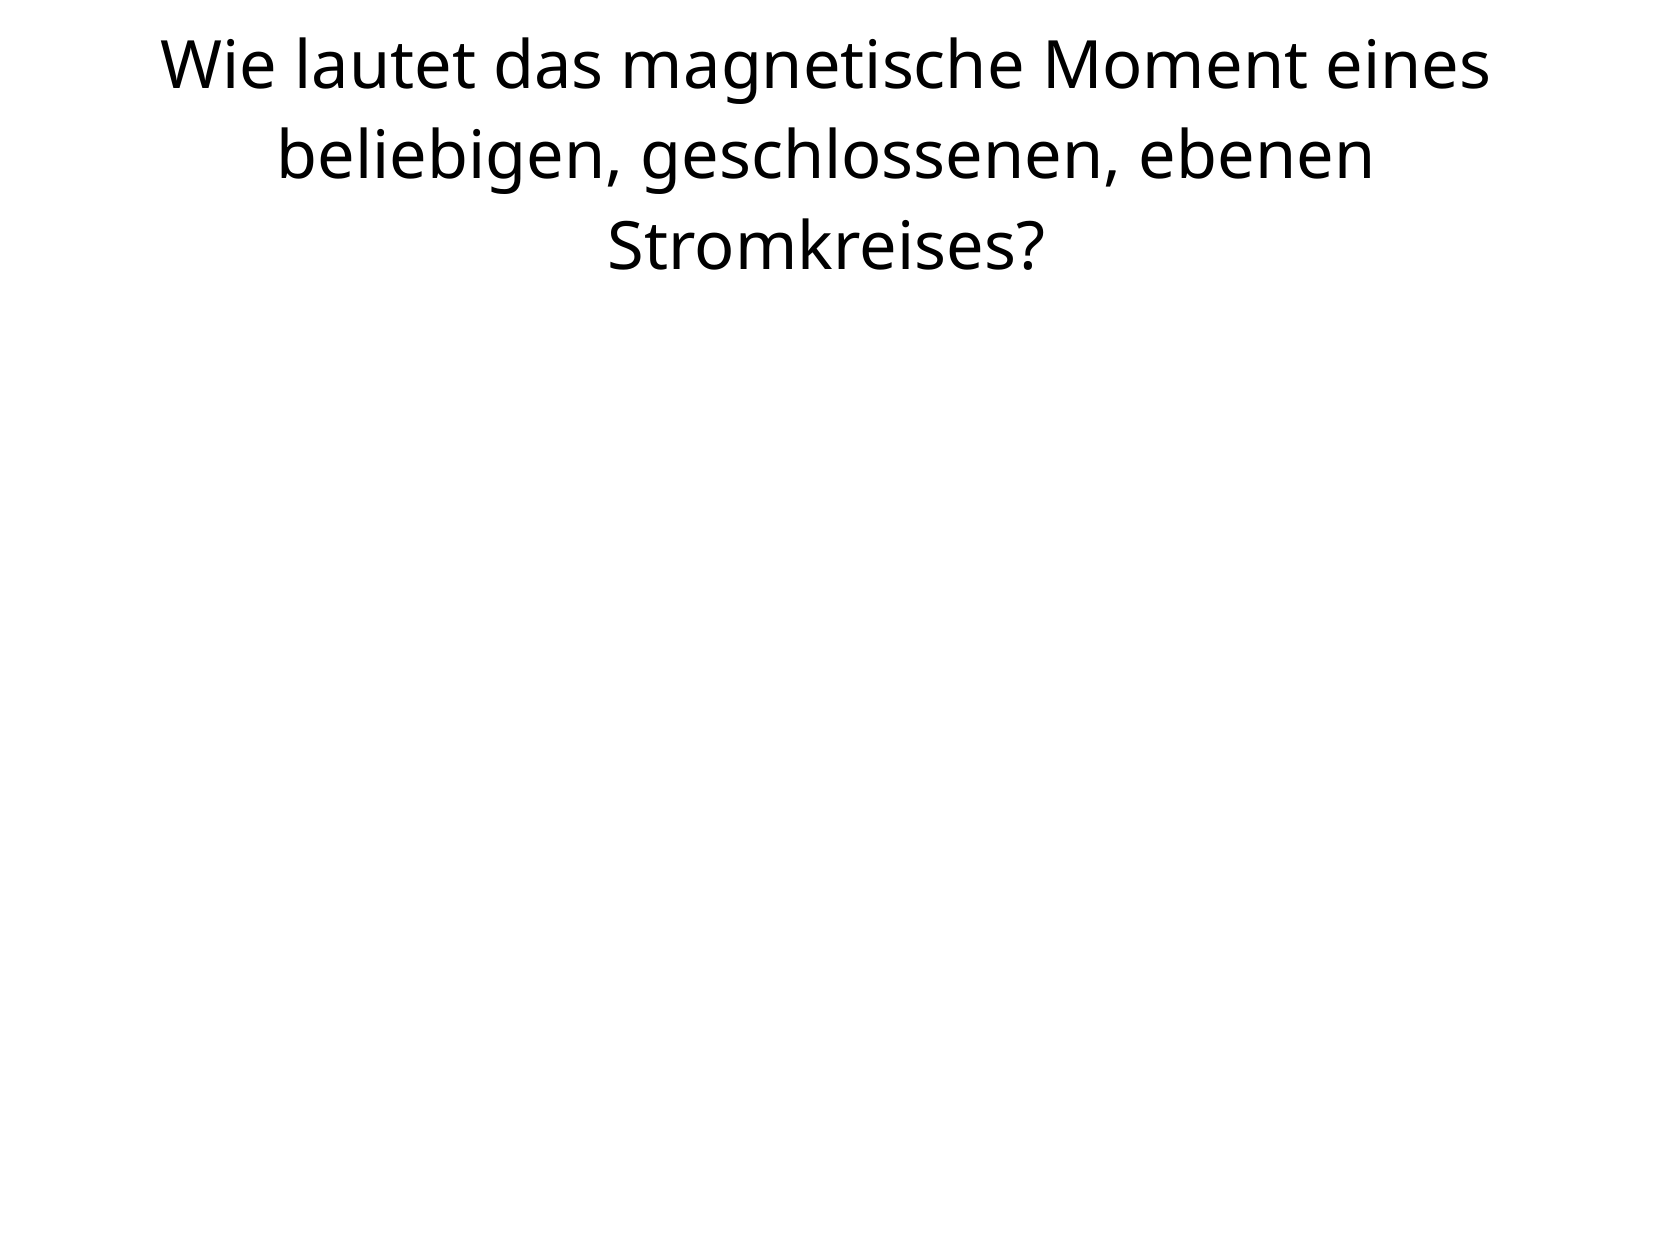

# Wie lautet das magnetische Moment eines beliebigen, geschlossenen, ebenen Stromkreises?